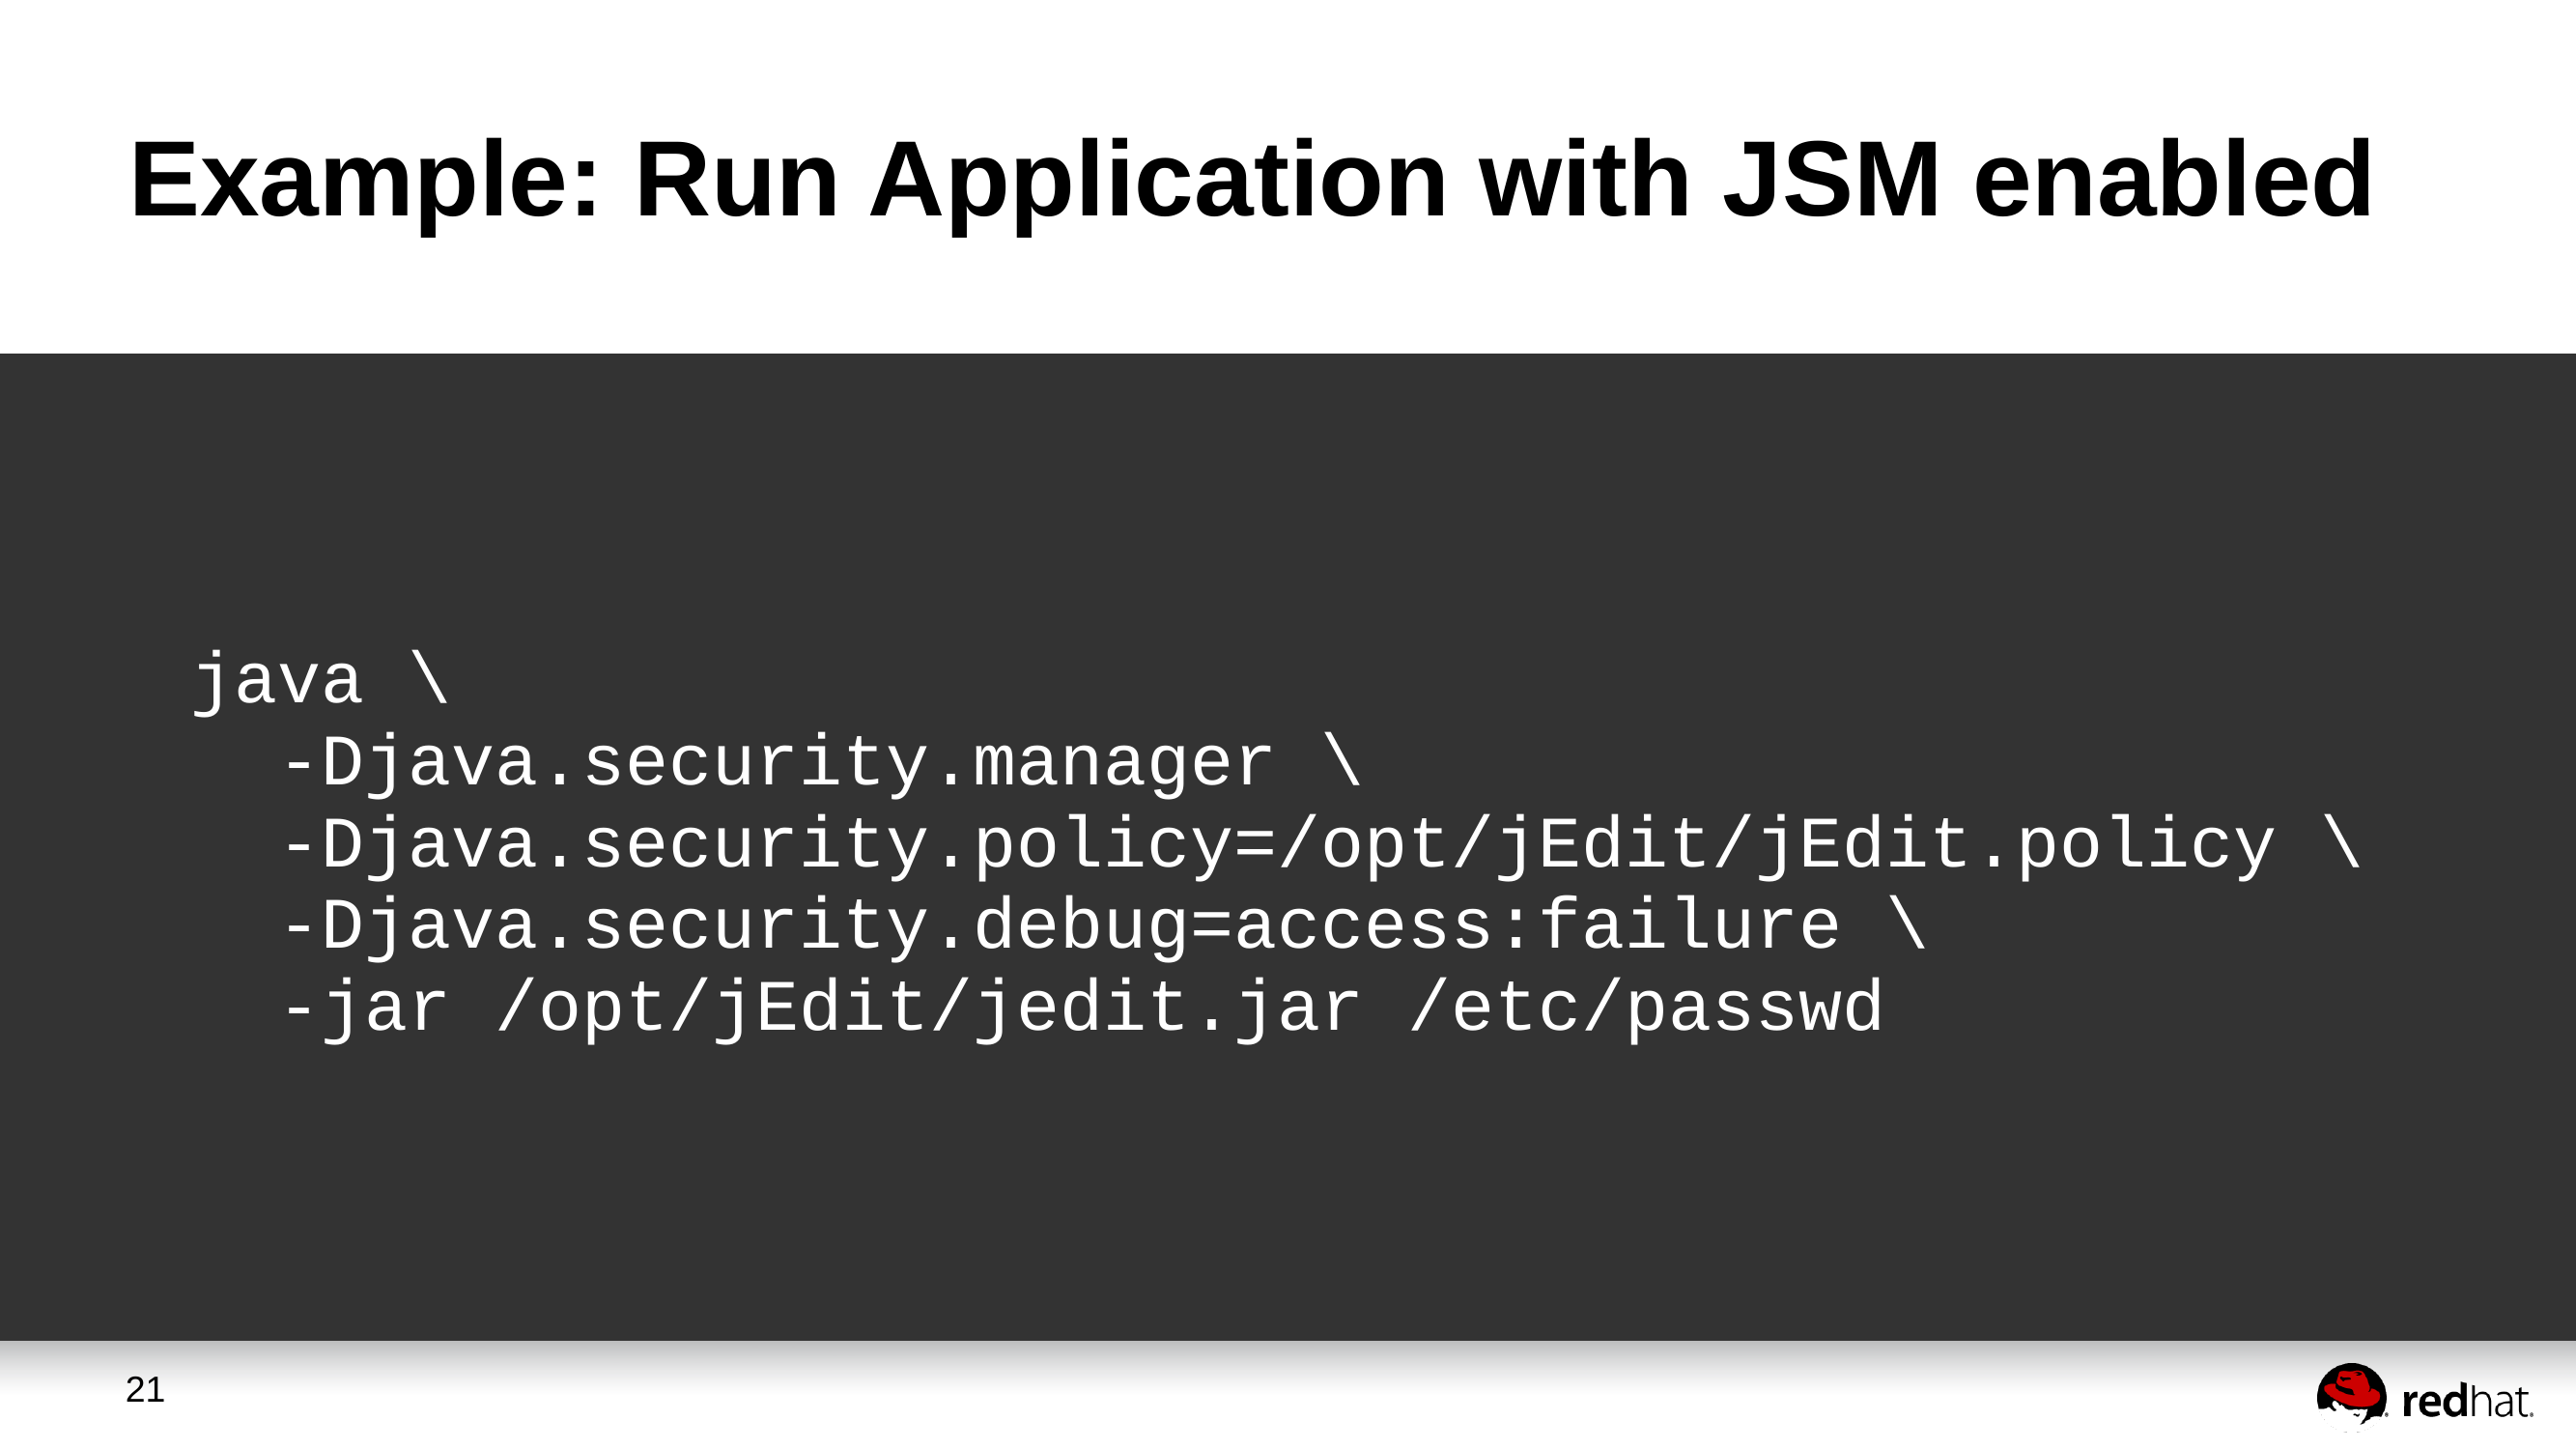

# Example: Run Application with JSM enabled
java \
 -Djava.security.manager \
 -Djava.security.policy=/opt/jEdit/jEdit.policy \
 -Djava.security.debug=access:failure \
 -jar /opt/jEdit/jedit.jar /etc/passwd
21